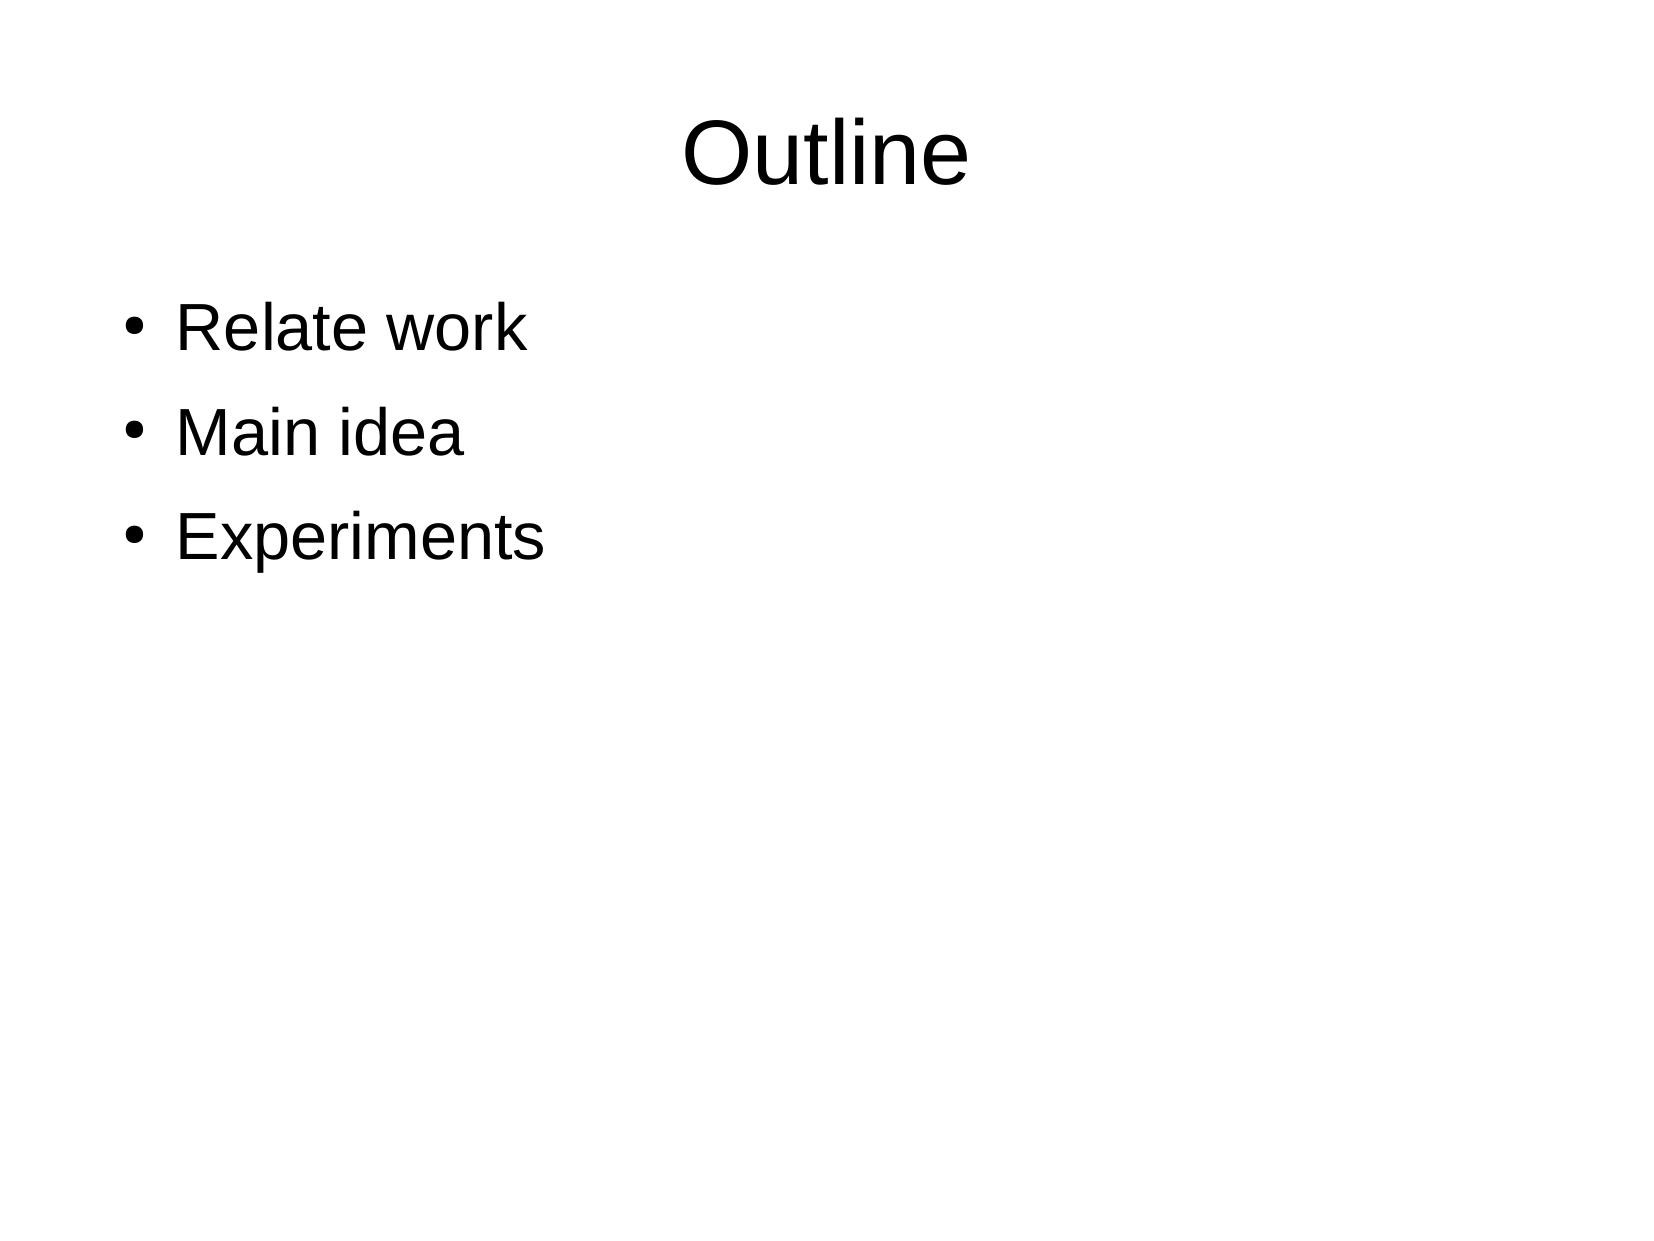

# Outline
Relate work
Main idea
Experiments